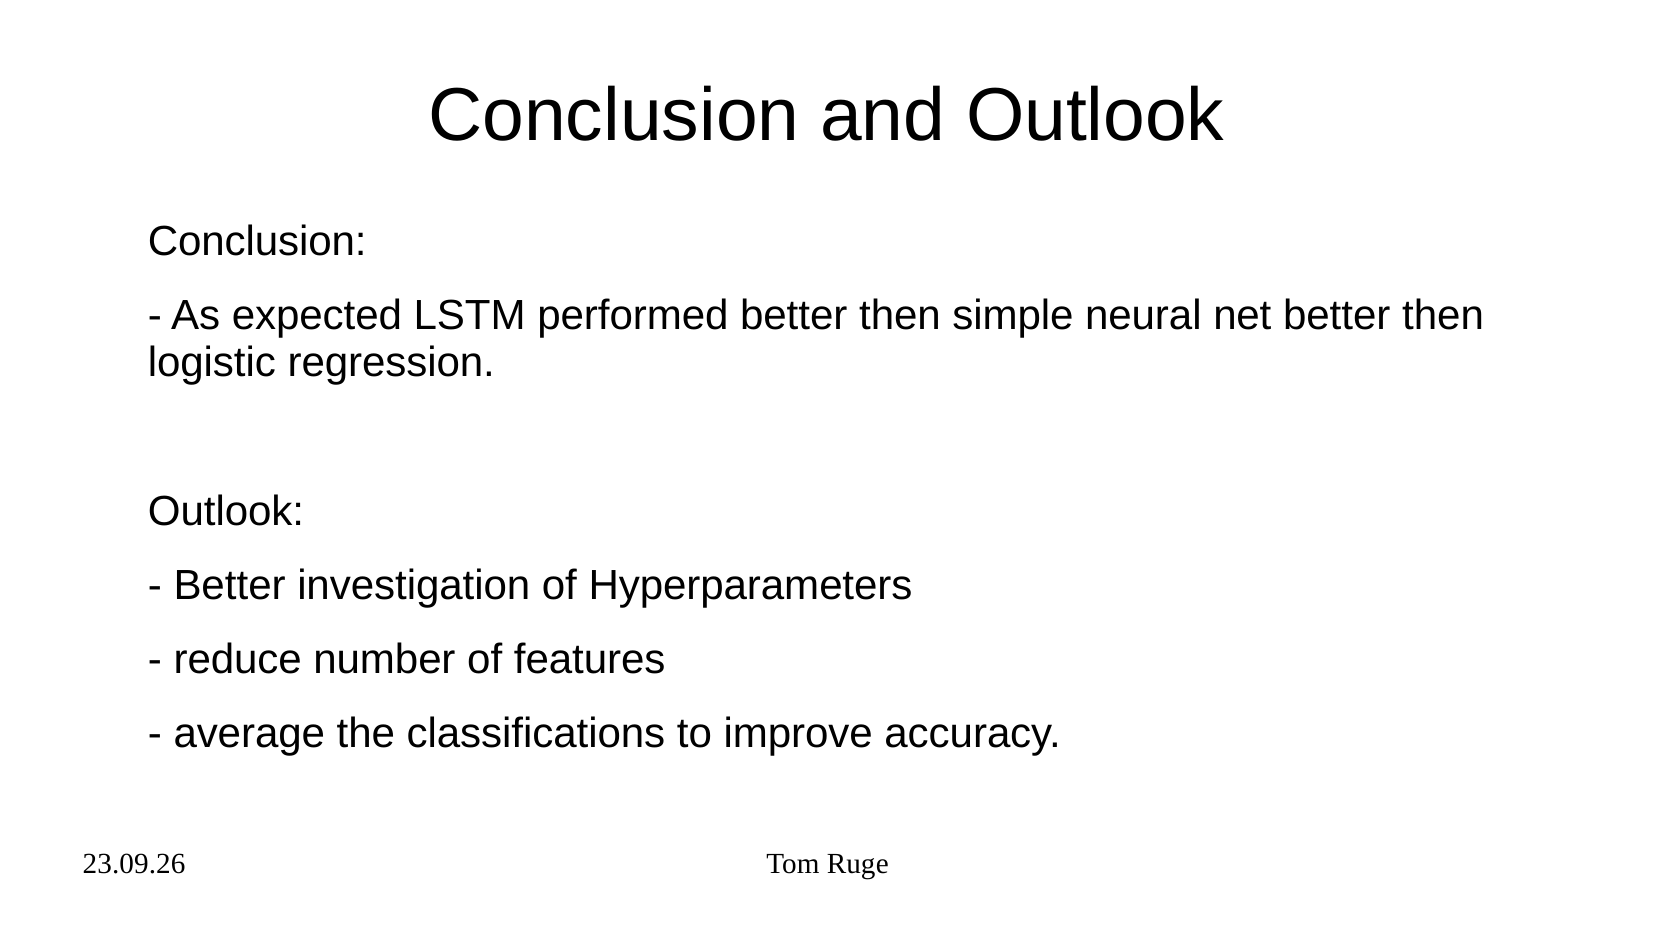

# Conclusion and Outlook
Conclusion:
- As expected LSTM performed better then simple neural net better then logistic regression.
Outlook:
- Better investigation of Hyperparameters
- reduce number of features
- average the classifications to improve accuracy.